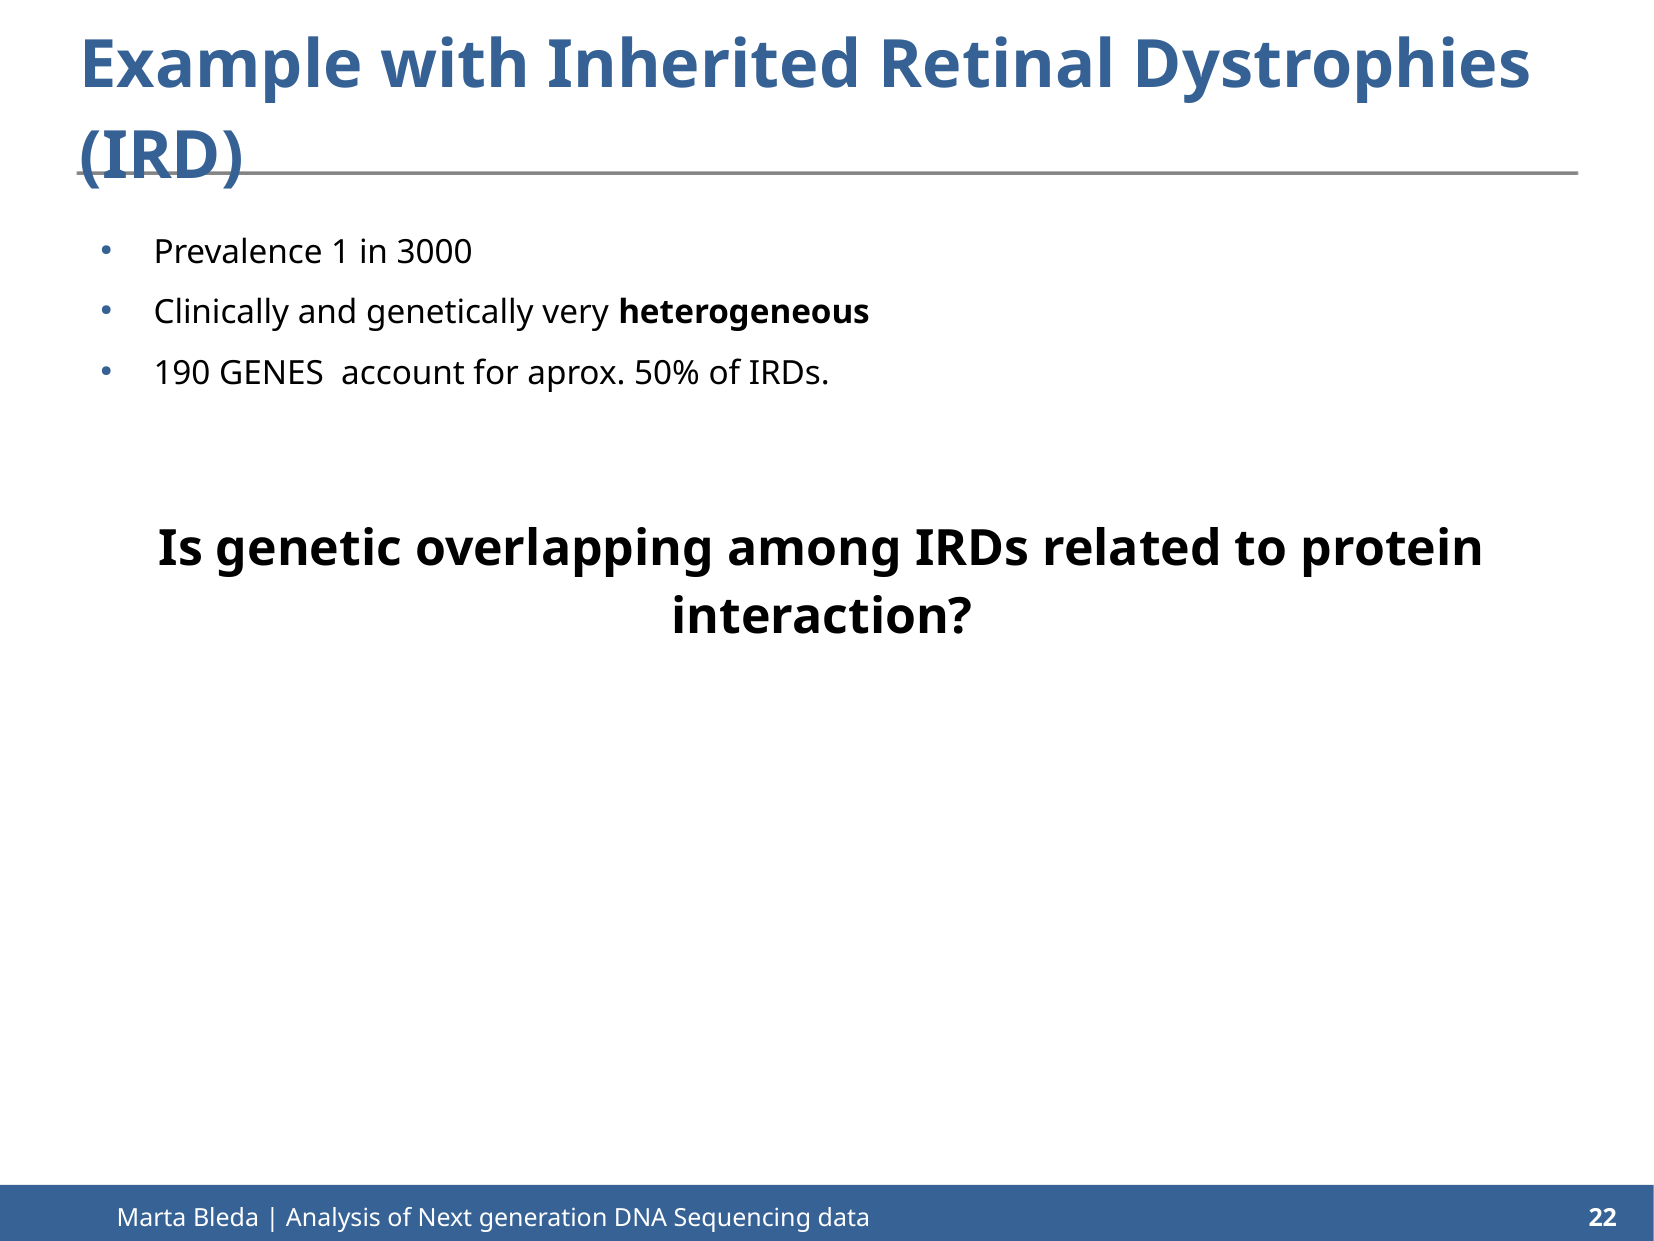

Example with Inherited Retinal Dystrophies (IRD)
# Prevalence 1 in 3000
Clinically and genetically very heterogeneous
190 GENES account for aprox. 50% of IRDs.
Is genetic overlapping among IRDs related to protein interaction?
Marta Bleda | Analysis of Next generation DNA Sequencing data
22